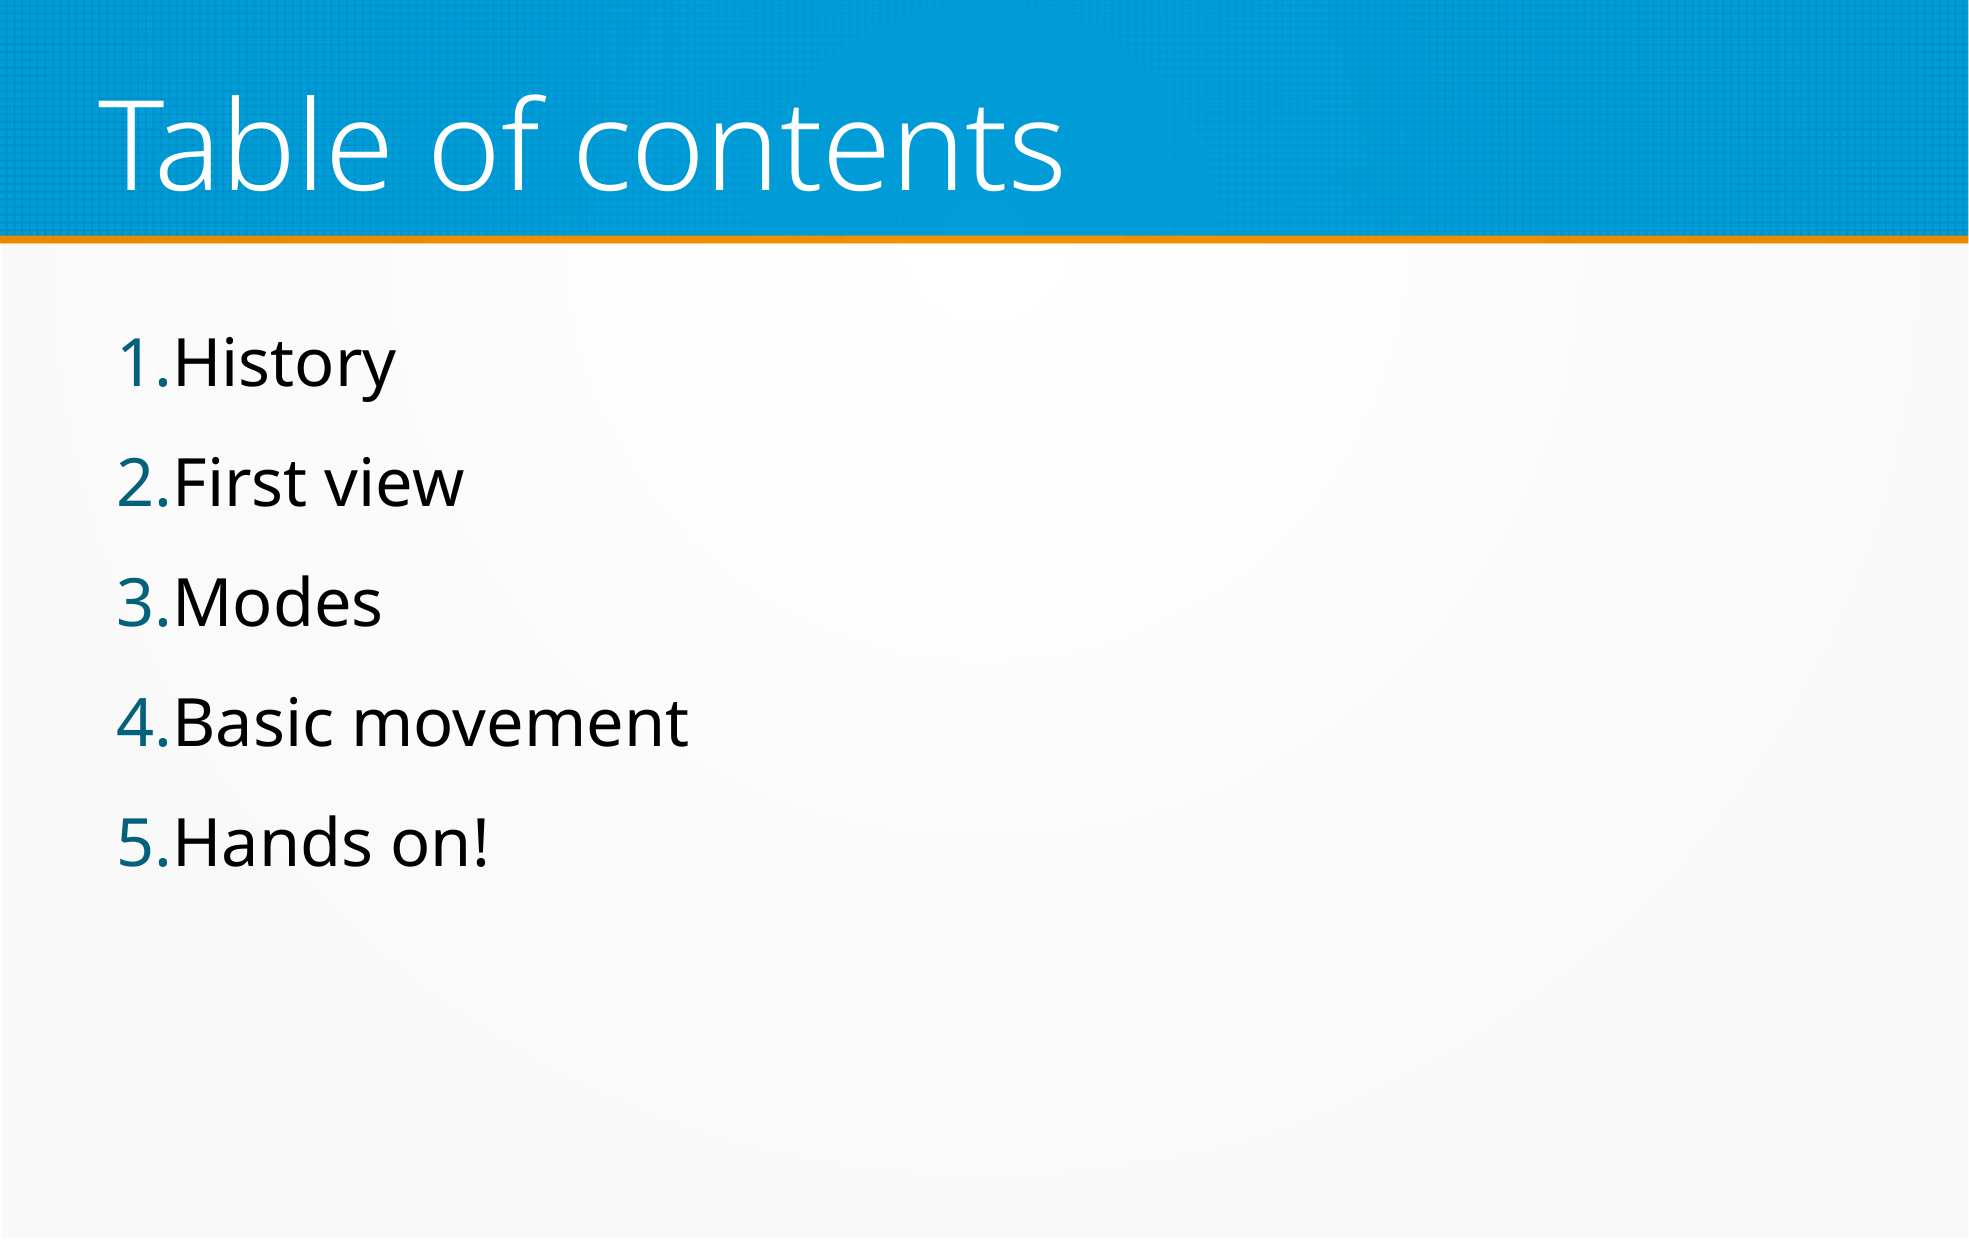

# Table of contents
History
First view
Modes
Basic movement
Hands on!